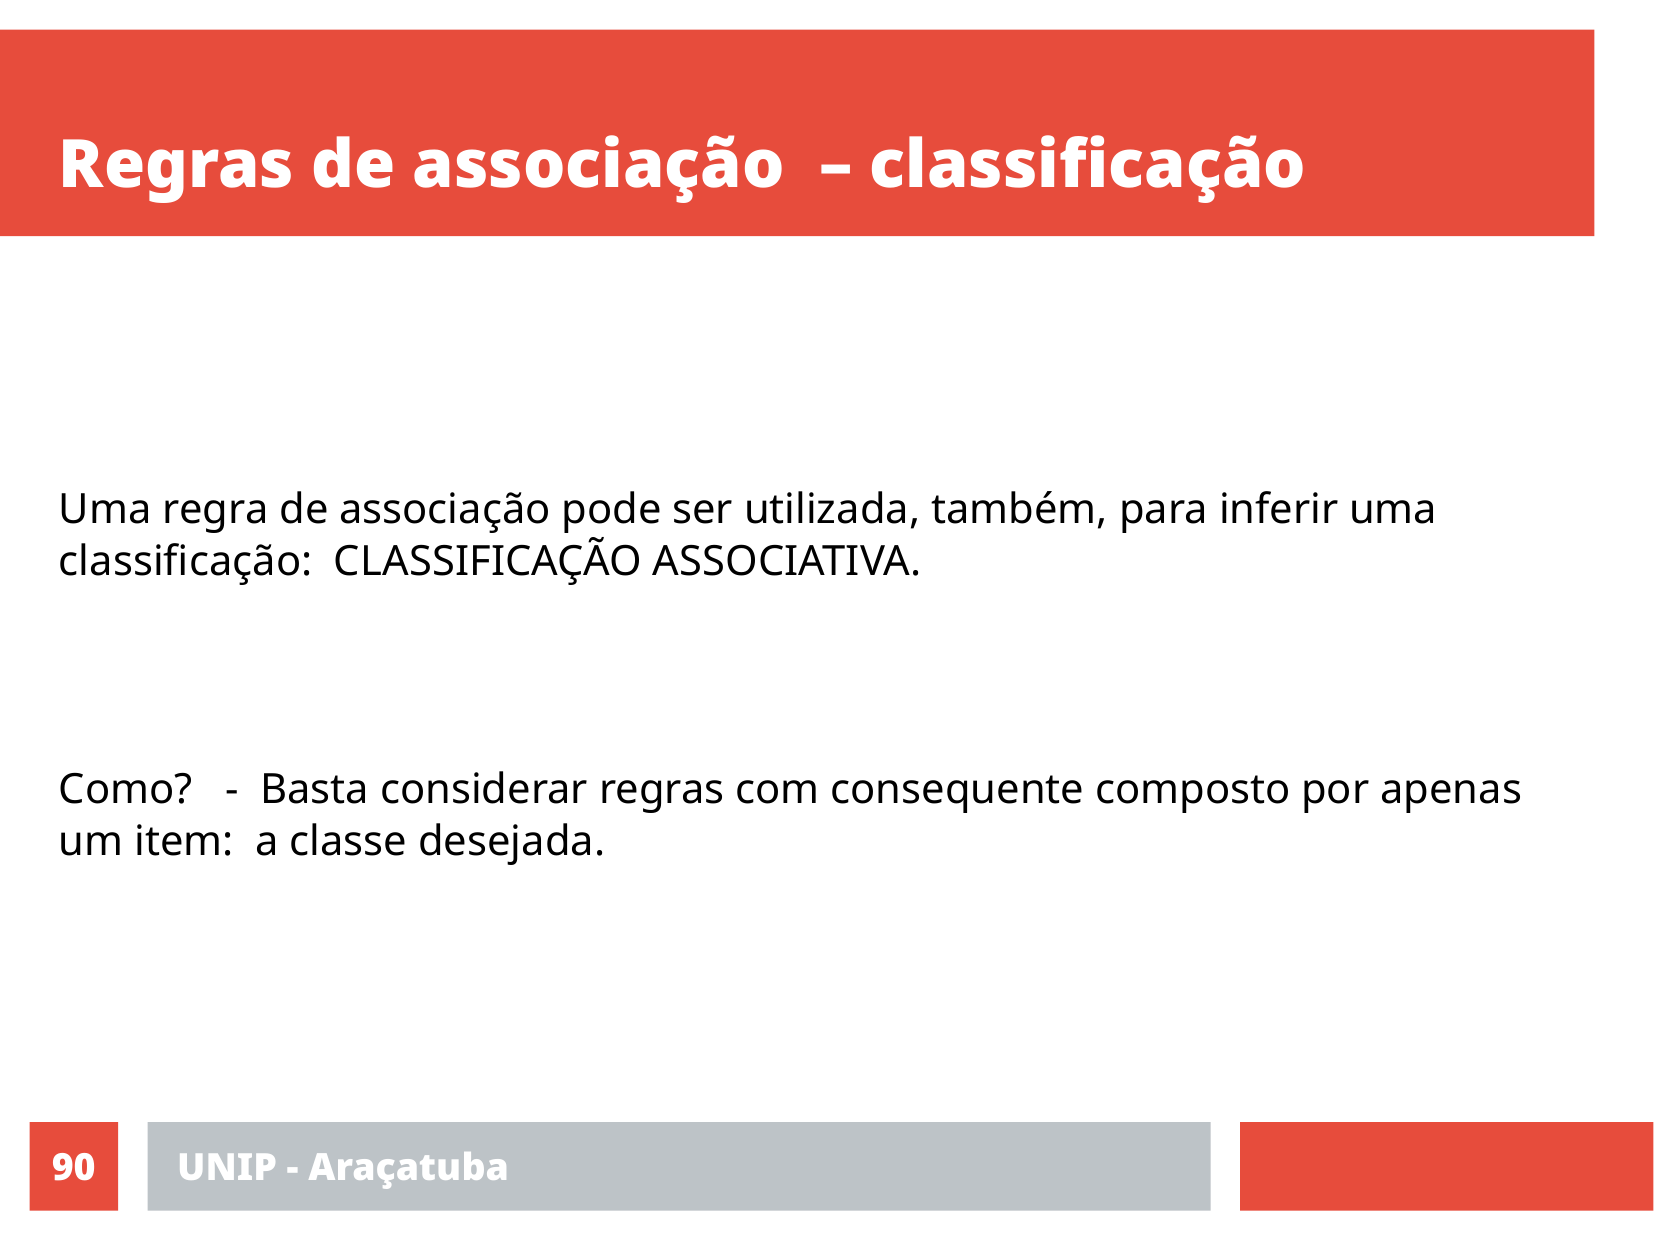

# Regras de associação – classificação
Uma regra de associação pode ser utilizada, também, para inferir uma classificação: CLASSIFICAÇÃO ASSOCIATIVA.
Como? - Basta considerar regras com consequente composto por apenas um item: a classe desejada.
90
UNIP - Araçatuba